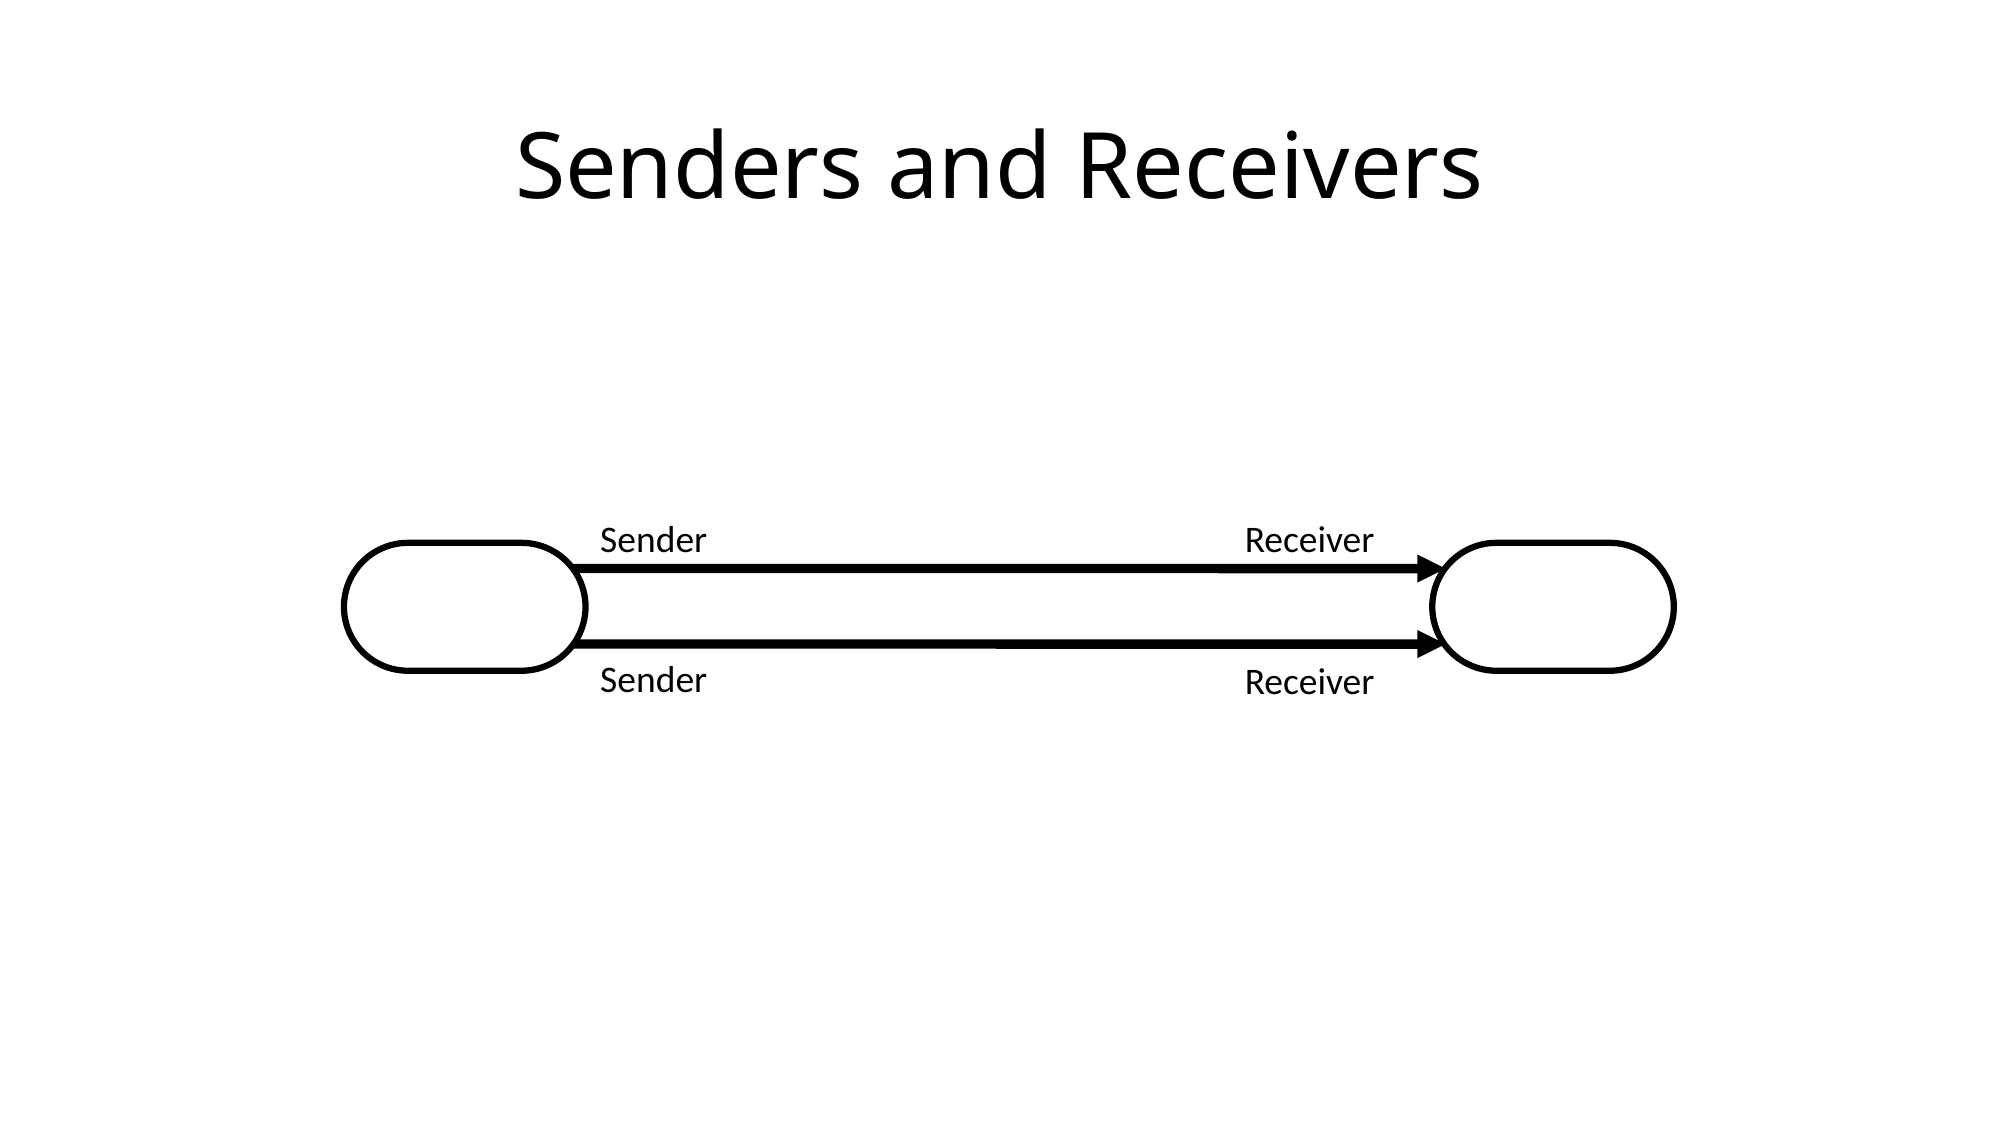

# Senders and Receivers
Sender
Receiver
Sender
Receiver